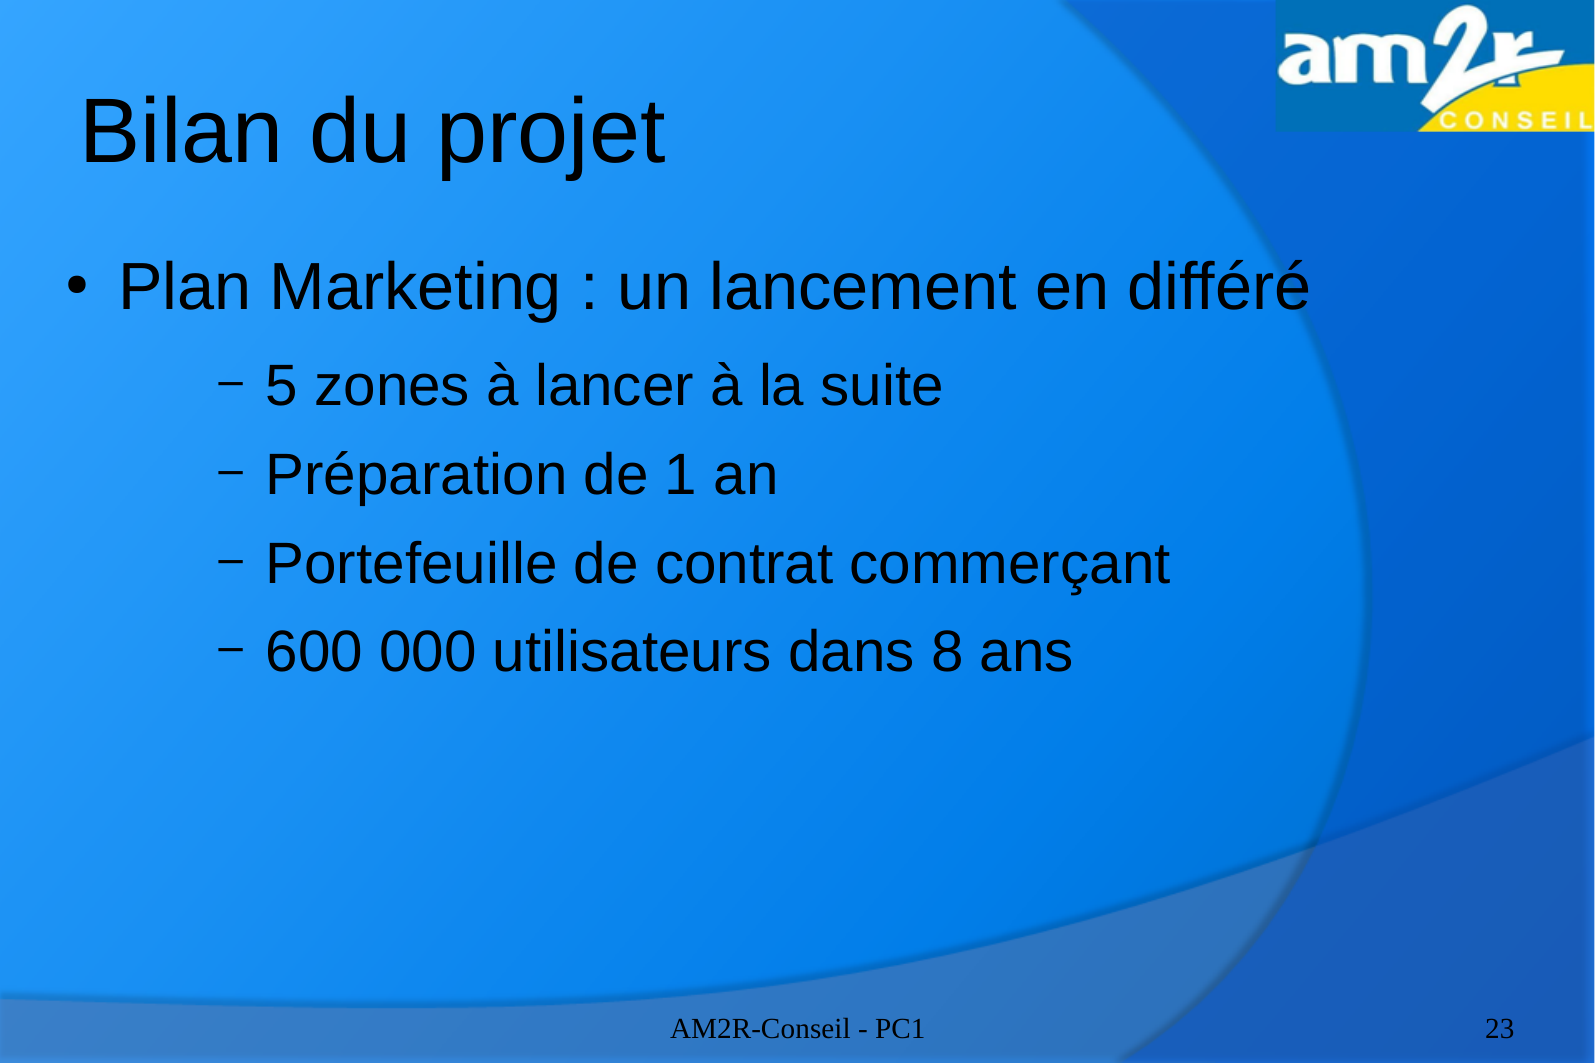

# Bilan du projet
Plan Marketing : un lancement en différé
5 zones à lancer à la suite
Préparation de 1 an
Portefeuille de contrat commerçant
600 000 utilisateurs dans 8 ans
AM2R-Conseil - PC1
23